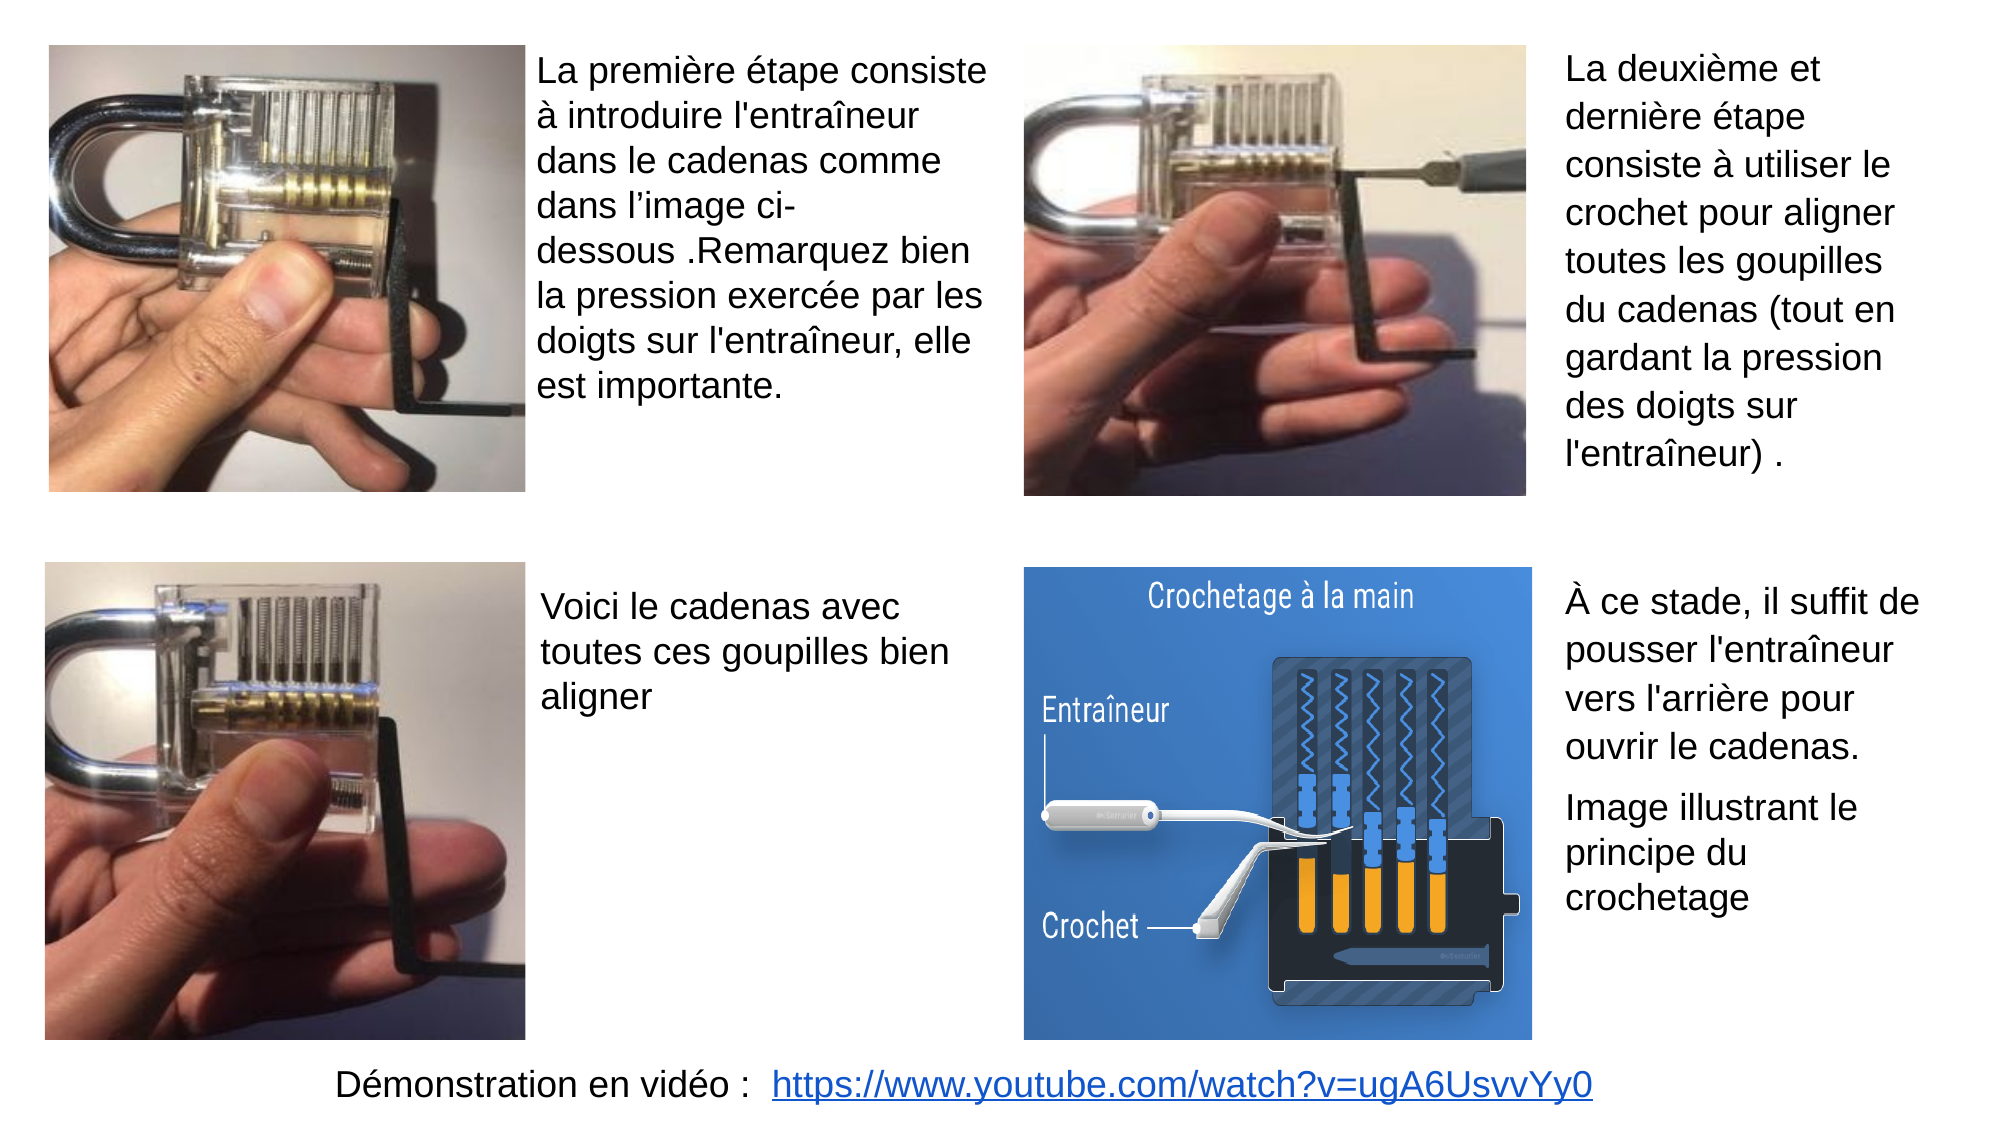

La deuxième et dernière étape consiste à utiliser le crochet pour aligner toutes les goupilles du cadenas (tout en gardant la pression des doigts sur l'entraîneur) .
La première étape consiste à introduire l'entraîneur dans le cadenas comme dans l’image ci-dessous .Remarquez bien la pression exercée par les doigts sur l'entraîneur, elle est importante.
À ce stade, il suffit de pousser l'entraîneur vers l'arrière pour ouvrir le cadenas.
Image illustrant le principe du crochetage
Voici le cadenas avec toutes ces goupilles bien aligner
Démonstration en vidéo :  https://www.youtube.com/watch?v=ugA6UsvvYy0